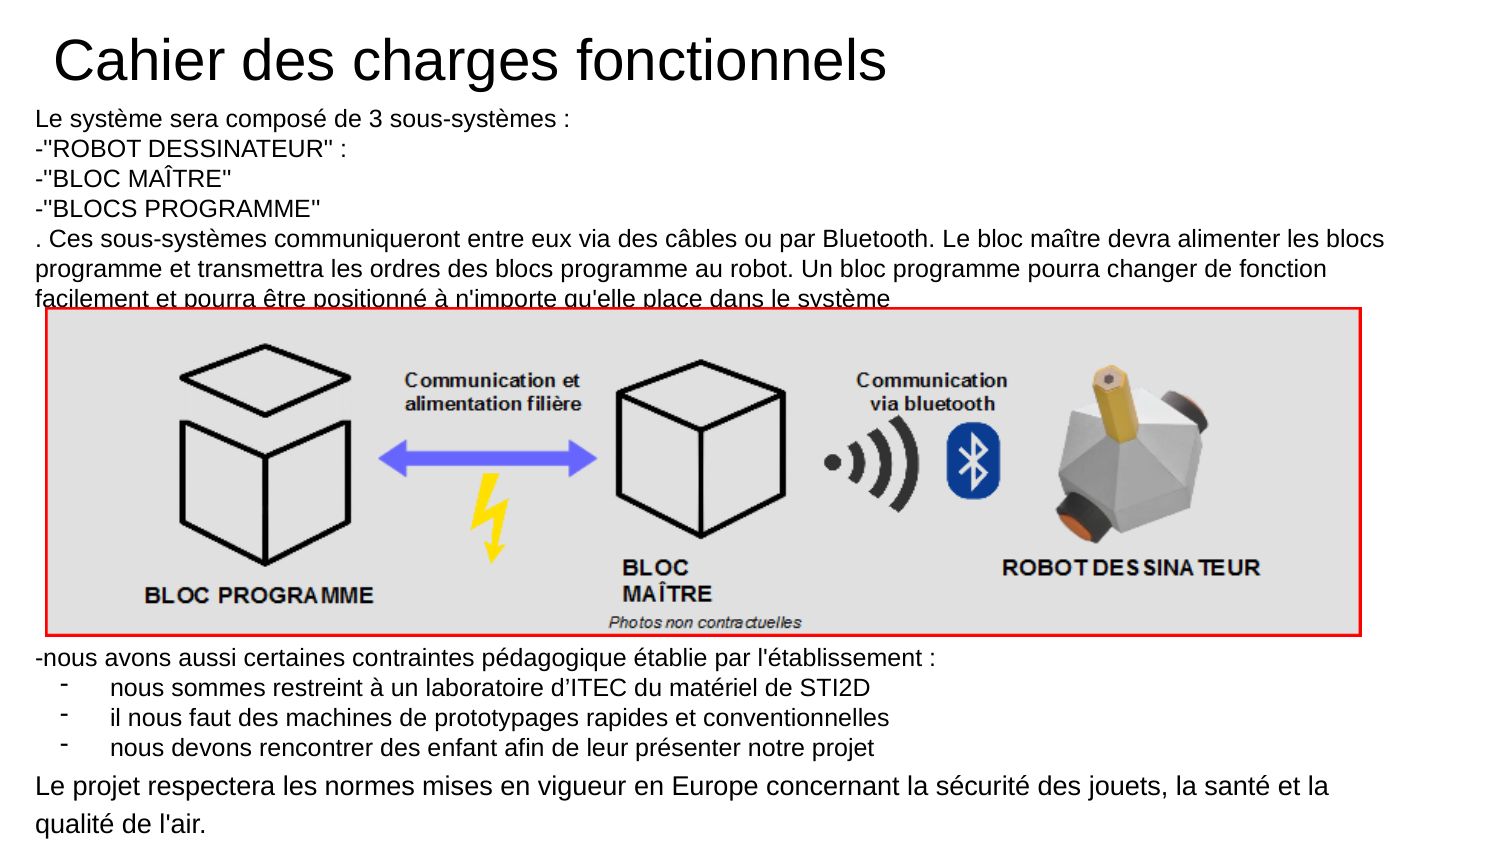

# Cahier des charges fonctionnels
Le système sera composé de 3 sous-systèmes :
-''ROBOT DESSINATEUR'' :
-''BLOC MAÎTRE''
-''BLOCS PROGRAMME''
. Ces sous-systèmes communiqueront entre eux via des câbles ou par Bluetooth. Le bloc maître devra alimenter les blocs programme et transmettra les ordres des blocs programme au robot. Un bloc programme pourra changer de fonction facilement et pourra être positionné à n'importe qu'elle place dans le système
-nous avons aussi certaines contraintes pédagogique établie par l'établissement :
nous sommes restreint à un laboratoire d’ITEC du matériel de STI2D
il nous faut des machines de prototypages rapides et conventionnelles
nous devons rencontrer des enfant afin de leur présenter notre projet
Le projet respectera les normes mises en vigueur en Europe concernant la sécurité des jouets, la santé et la qualité de l'air.